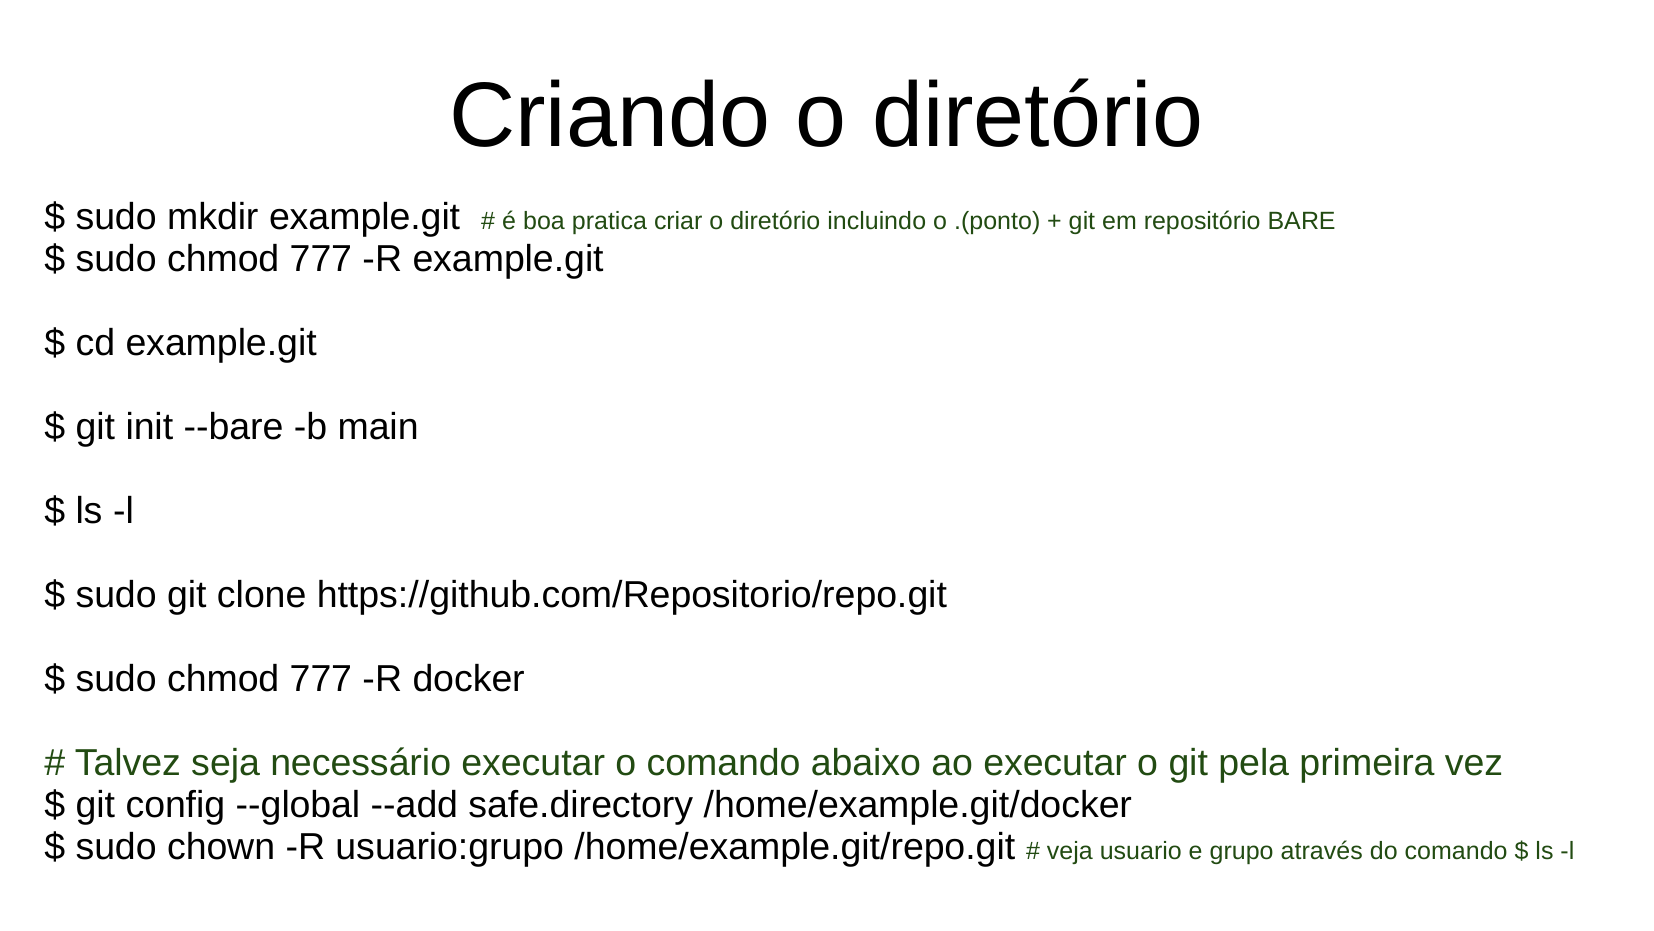

# Criando o diretório
$ sudo mkdir example.git # é boa pratica criar o diretório incluindo o .(ponto) + git em repositório BARE
$ sudo chmod 777 -R example.git
$ cd example.git
$ git init --bare -b main
$ ls -l
$ sudo git clone https://github.com/Repositorio/repo.git
$ sudo chmod 777 -R docker
# Talvez seja necessário executar o comando abaixo ao executar o git pela primeira vez
$ git config --global --add safe.directory /home/example.git/docker
$ sudo chown -R usuario:grupo /home/example.git/repo.git # veja usuario e grupo através do comando $ ls -l